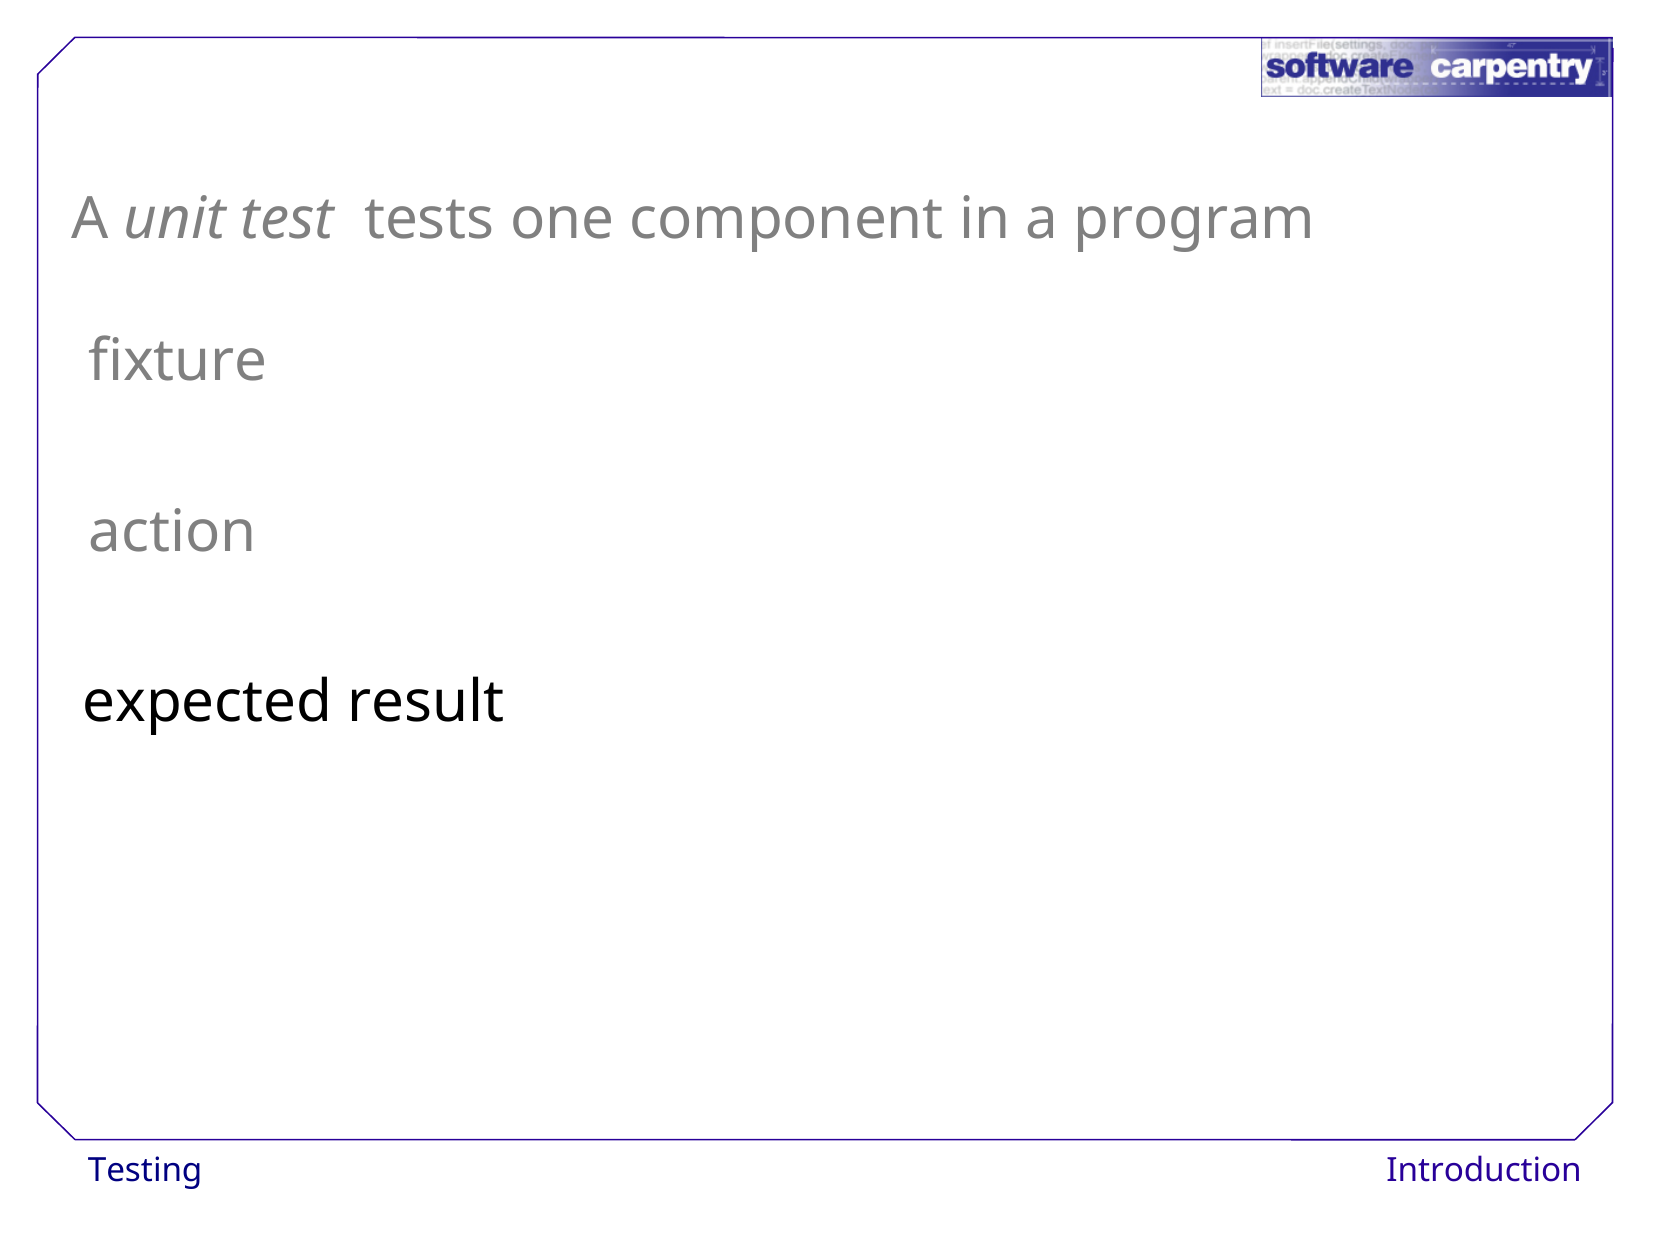

A unit test tests one component in a program
fixture
action
expected result